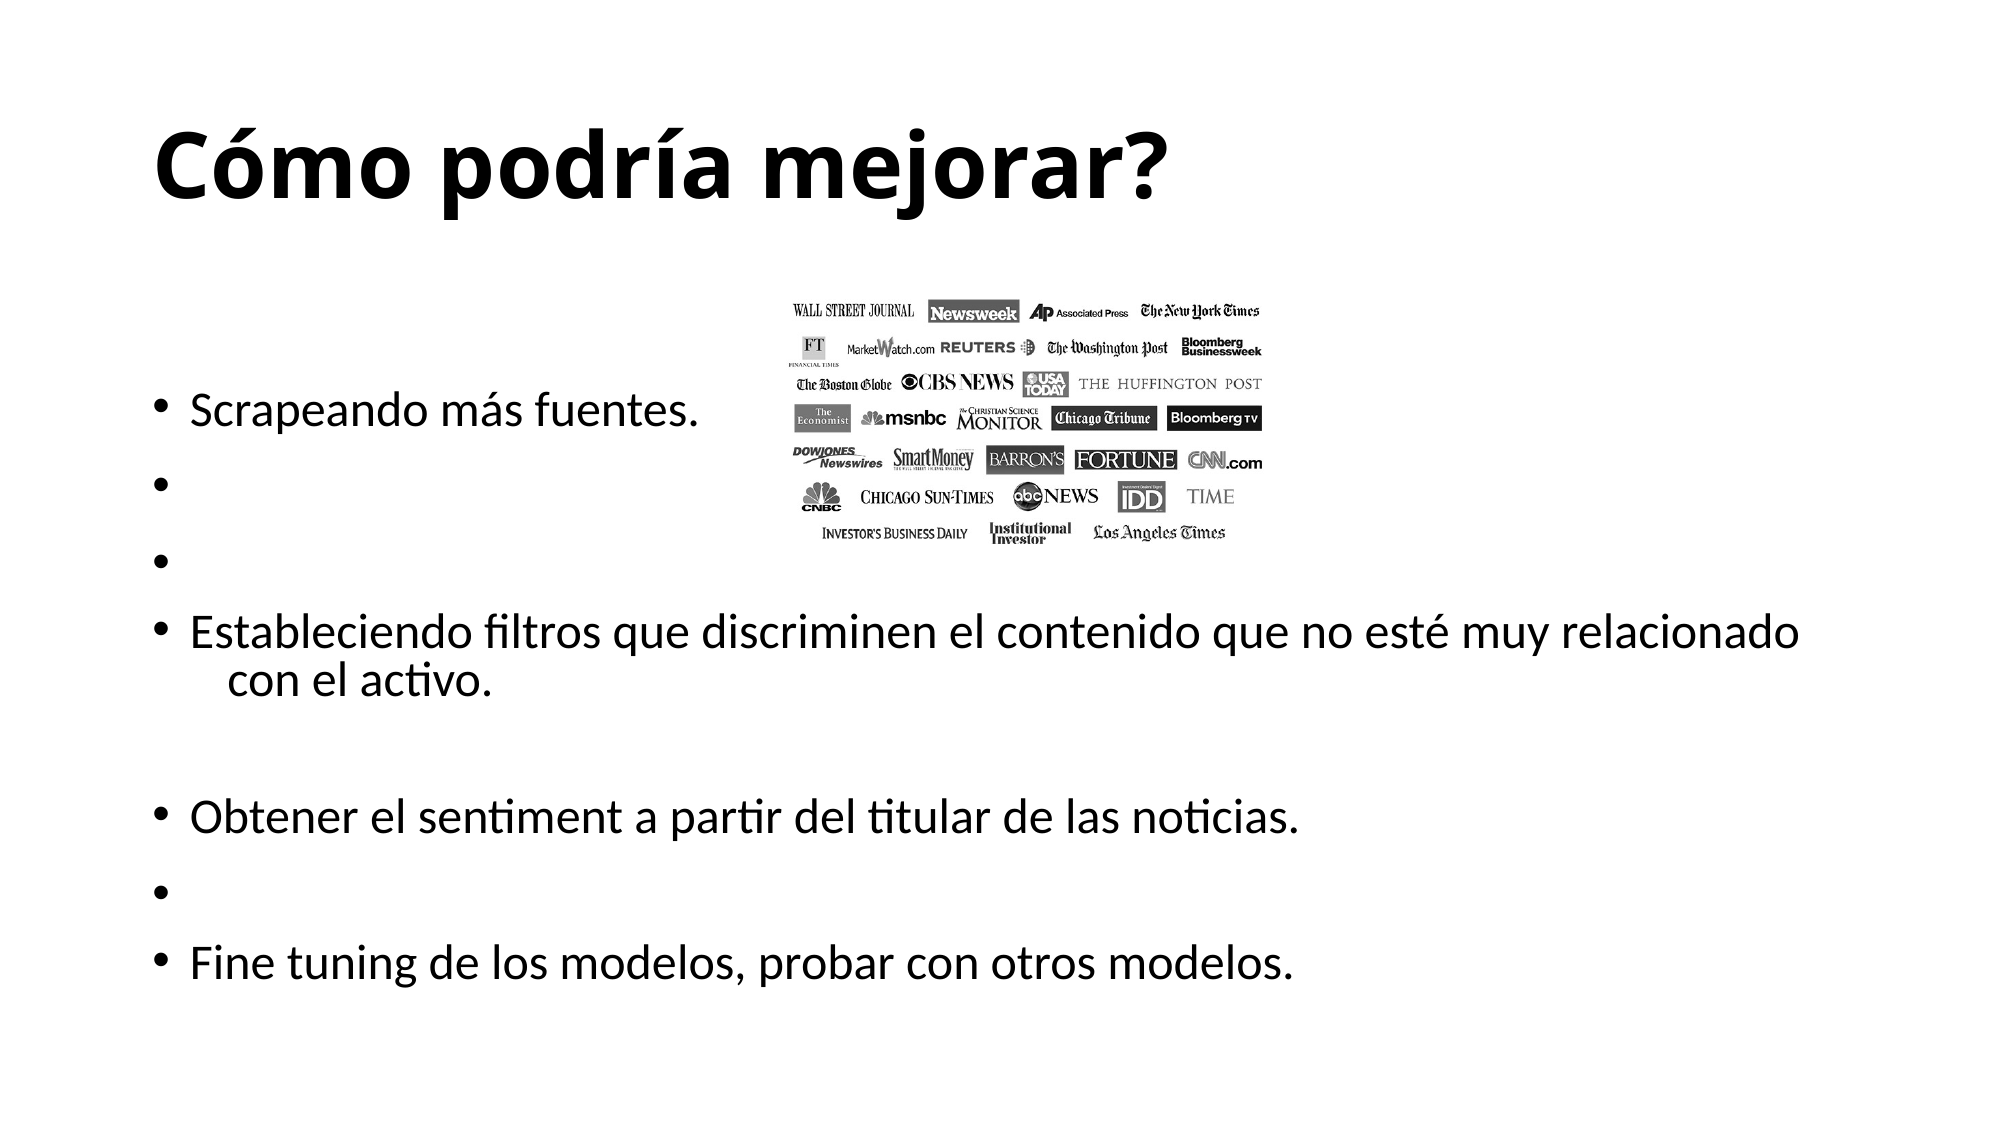

# Cómo podría mejorar?
Scrapeando más fuentes.
Estableciendo filtros que discriminen el contenido que no esté muy relacionado con el activo.
Obtener el sentiment a partir del titular de las noticias.
Fine tuning de los modelos, probar con otros modelos.